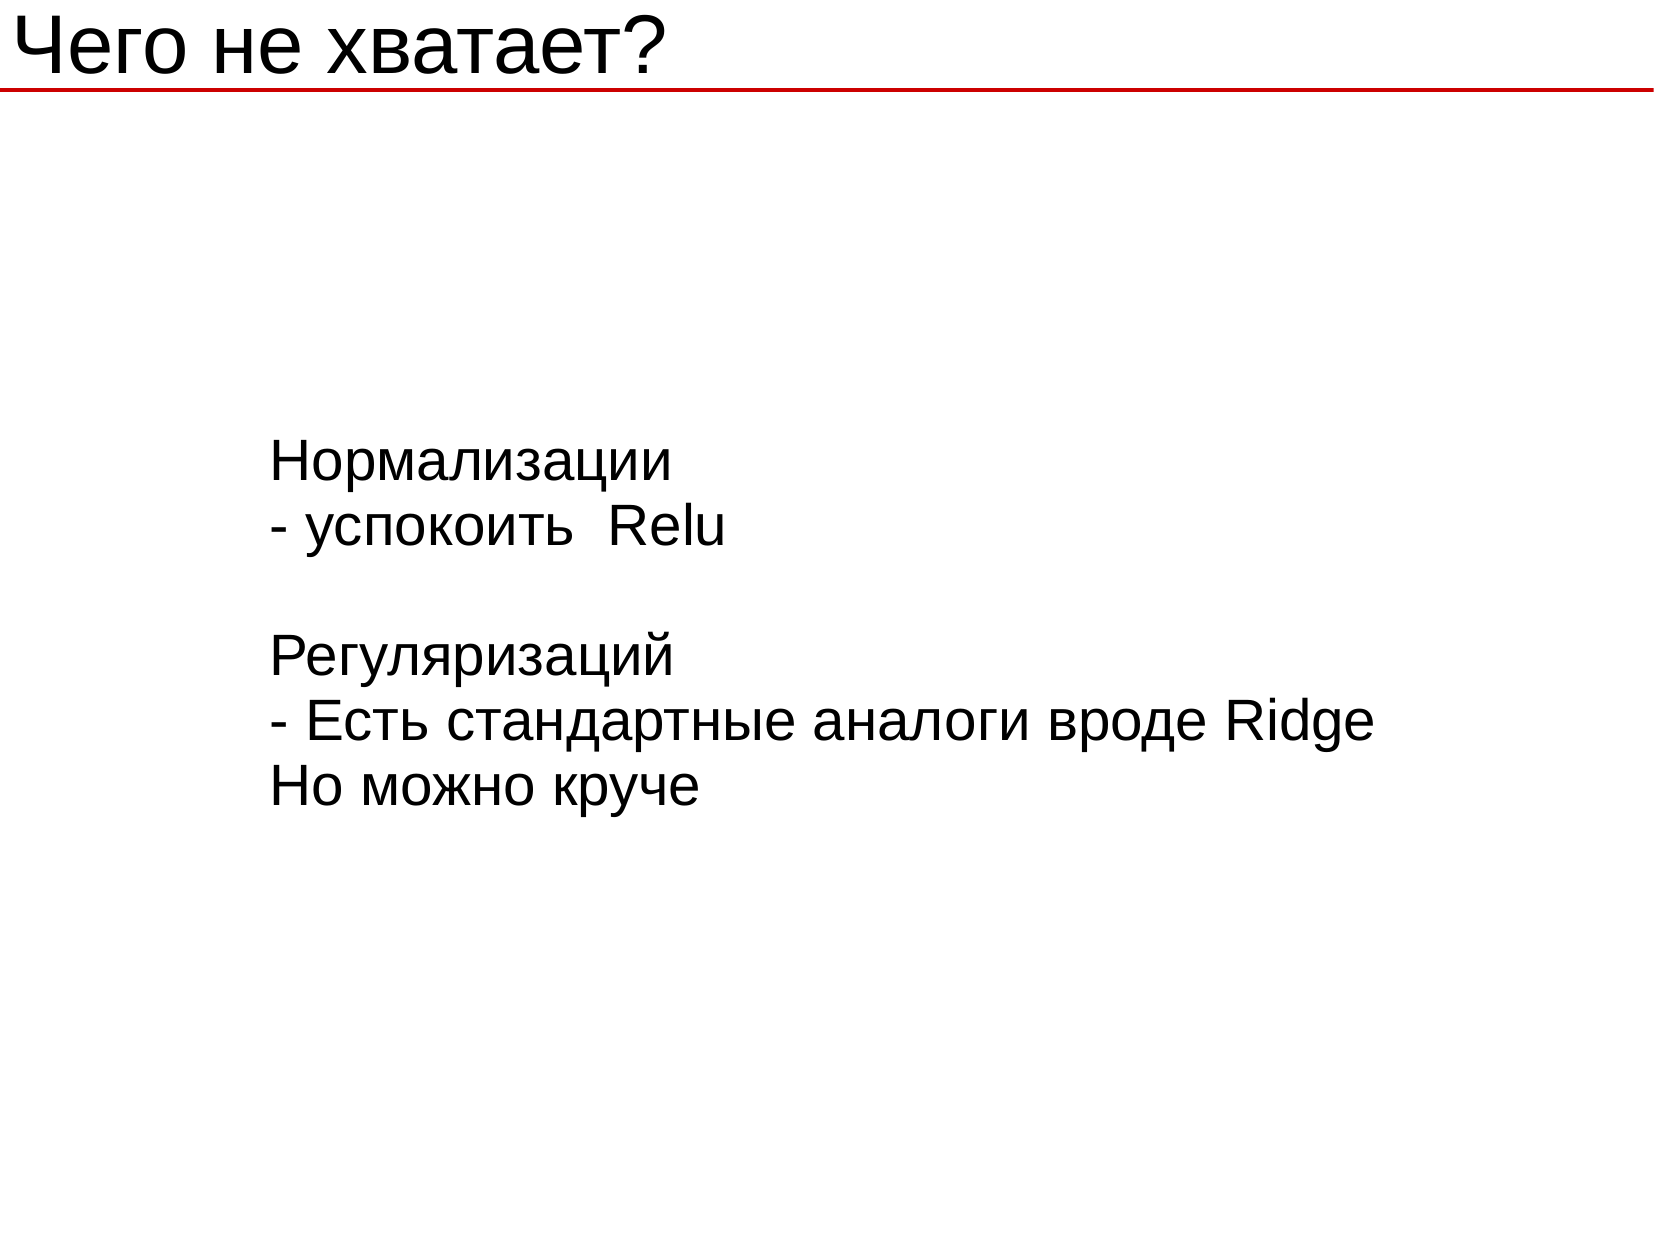

# Чего не хватает?
Нормализации
- успокоить Relu
Регуляризаций
- Есть стандартные аналоги вроде Ridge
Но можно круче